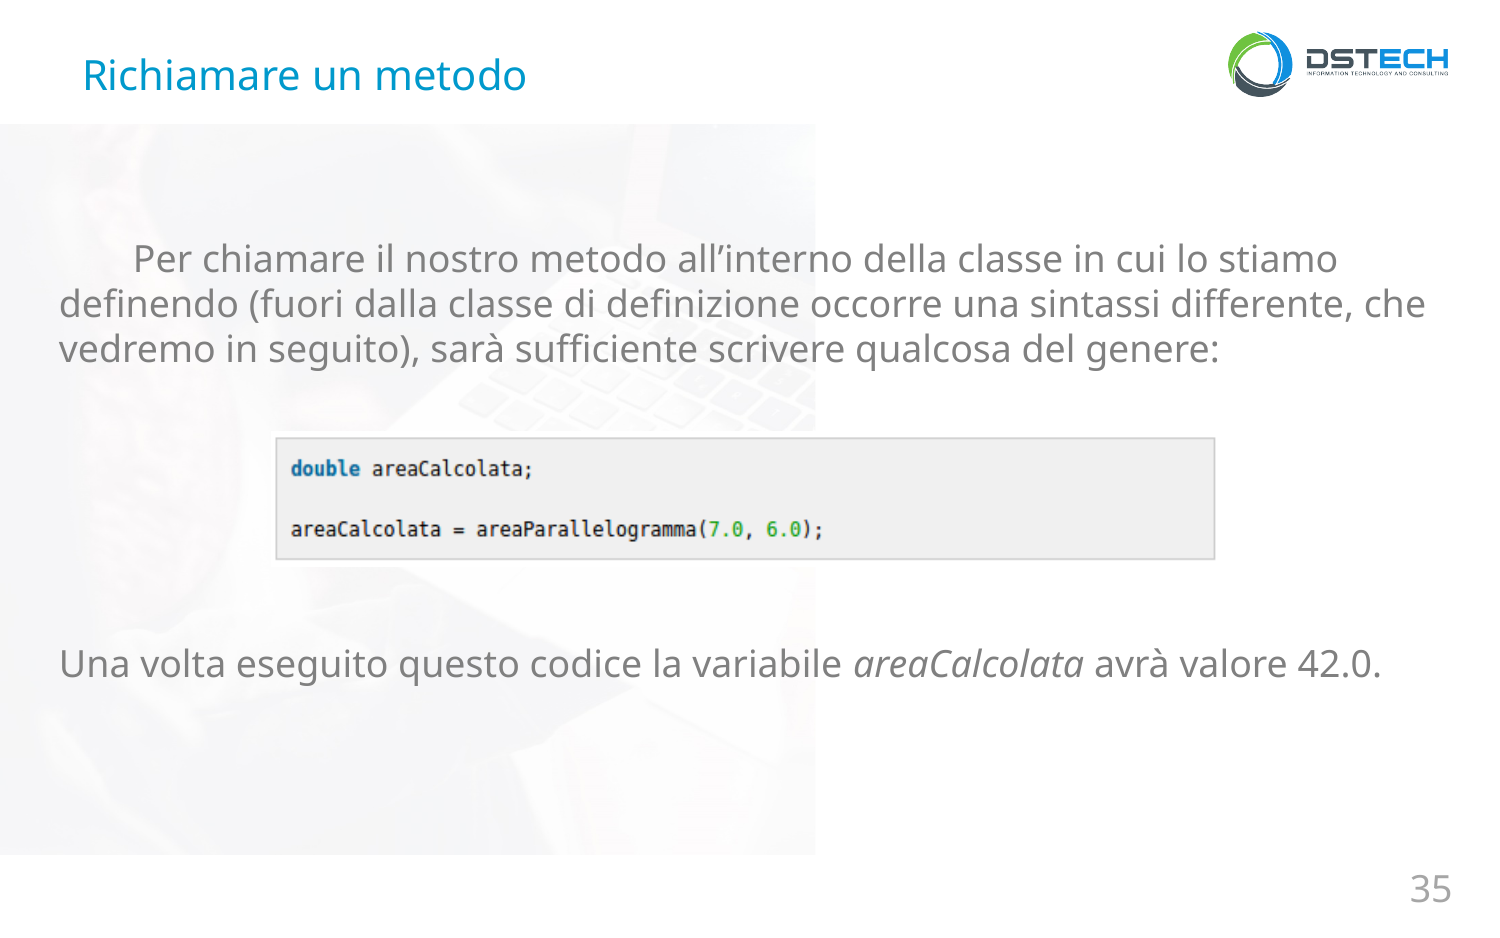

Richiamare un metodo
	Per chiamare il nostro metodo all’interno della classe in cui lo stiamo definendo (fuori dalla classe di definizione occorre una sintassi differente, che vedremo in seguito), sarà sufficiente scrivere qualcosa del genere:
Una volta eseguito questo codice la variabile areaCalcolata avrà valore 42.0.
35